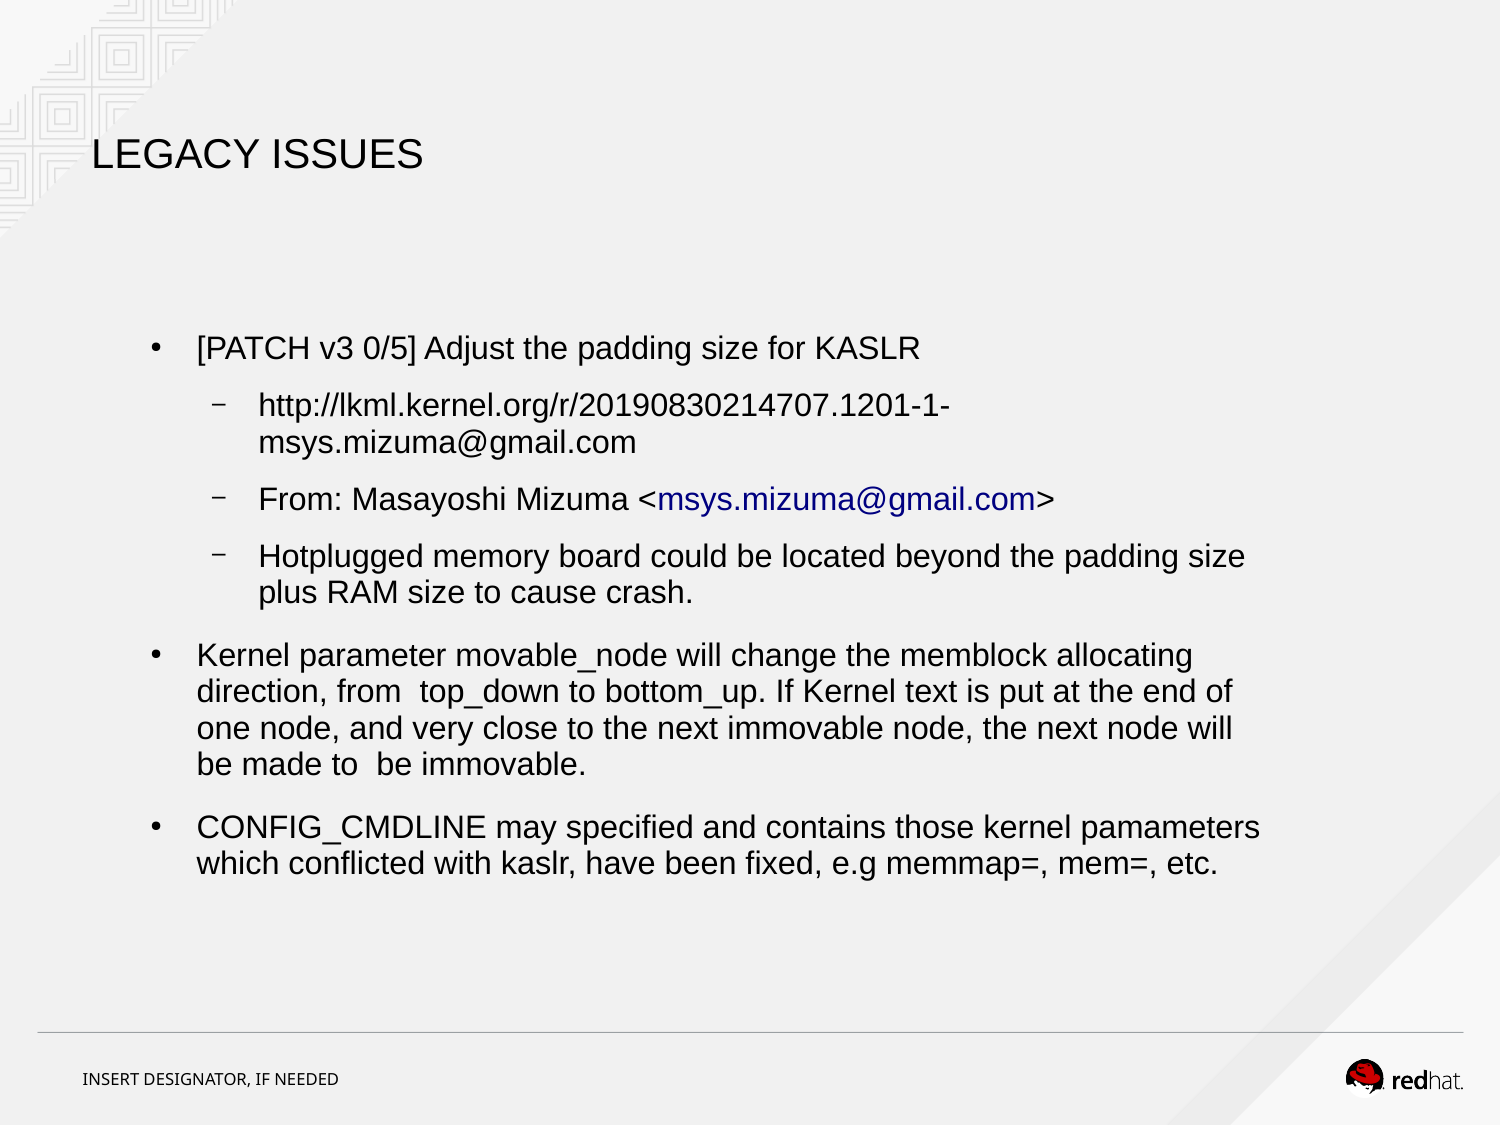

# LEGACY ISSUES
[PATCH v3 0/5] Adjust the padding size for KASLR
http://lkml.kernel.org/r/20190830214707.1201-1-msys.mizuma@gmail.com
From: Masayoshi Mizuma <msys.mizuma@gmail.com>
Hotplugged memory board could be located beyond the padding size plus RAM size to cause crash.
Kernel parameter movable_node will change the memblock allocating direction, from top_down to bottom_up. If Kernel text is put at the end of one node, and very close to the next immovable node, the next node will be made to be immovable.
CONFIG_CMDLINE may specified and contains those kernel pamameters which conflicted with kaslr, have been fixed, e.g memmap=, mem=, etc.